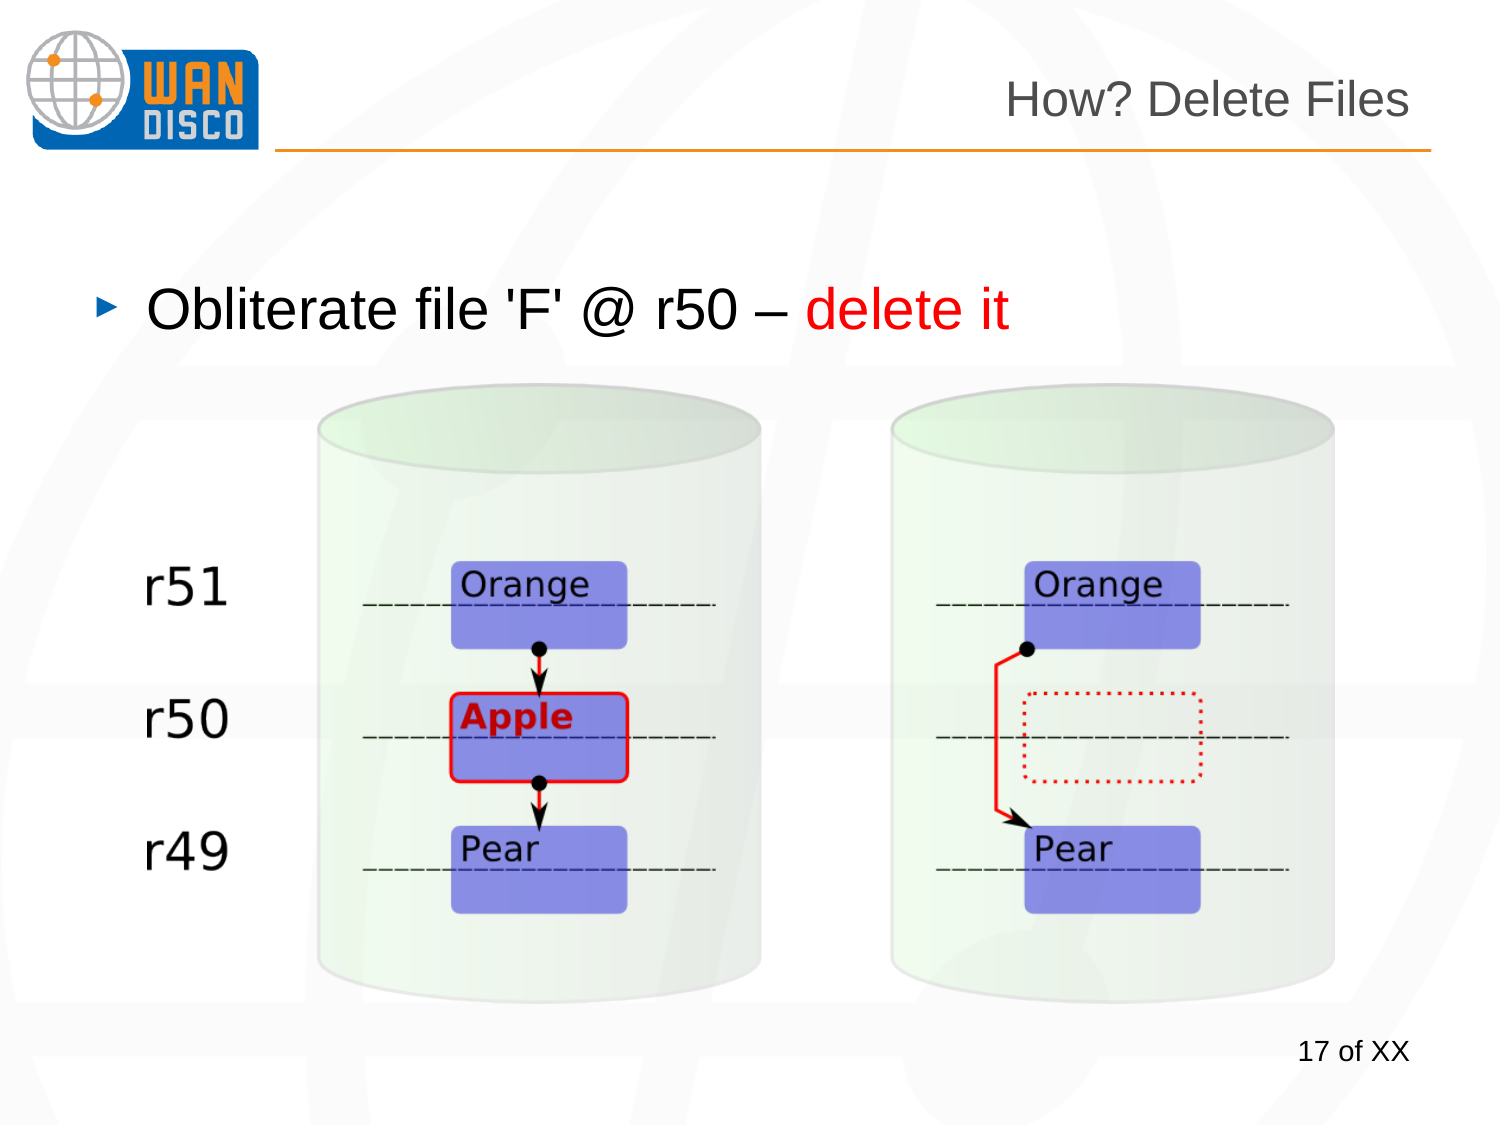

# How? Delete Files
Obliterate file 'F' @ r50 – delete it
17